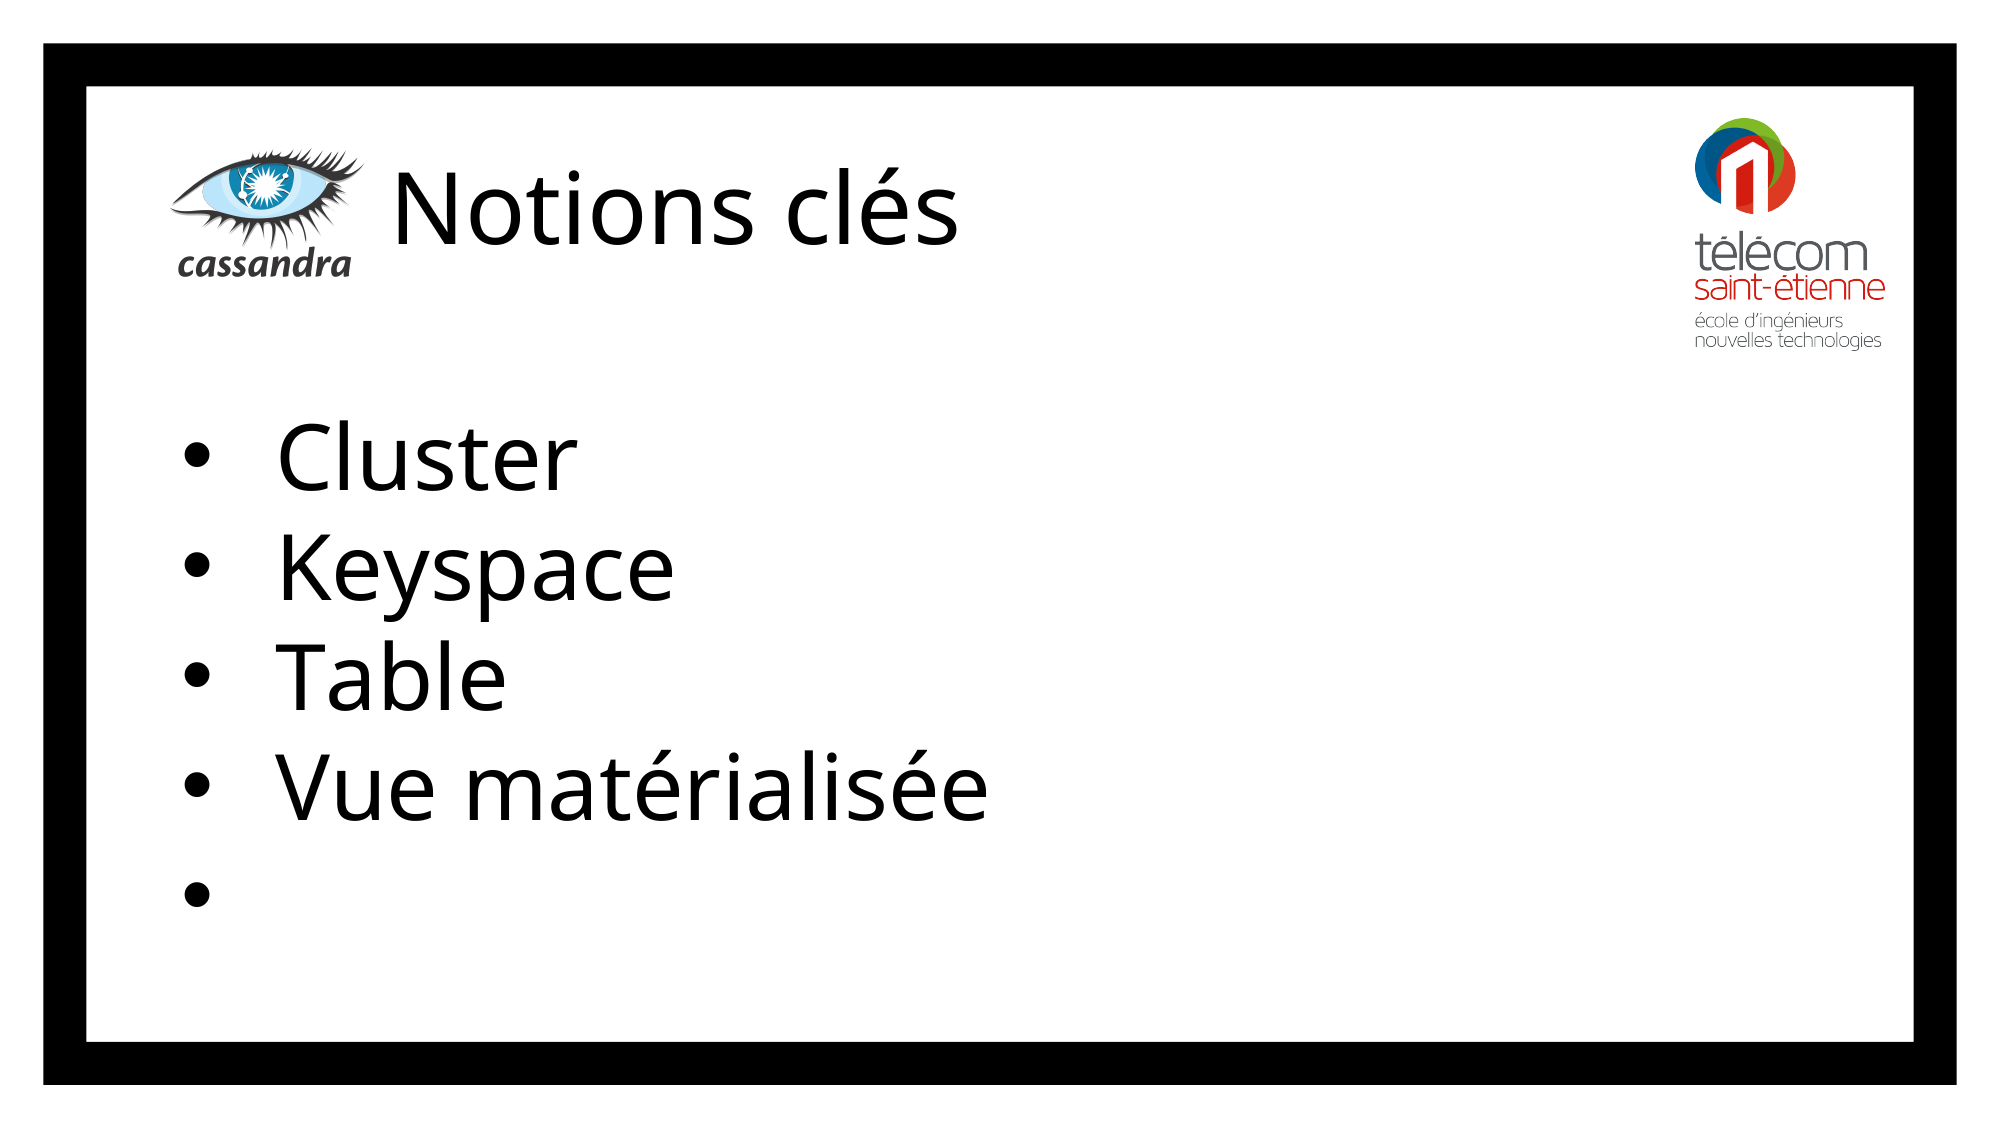

# Notions clés
Cluster
Keyspace
Table
Vue matérialisée